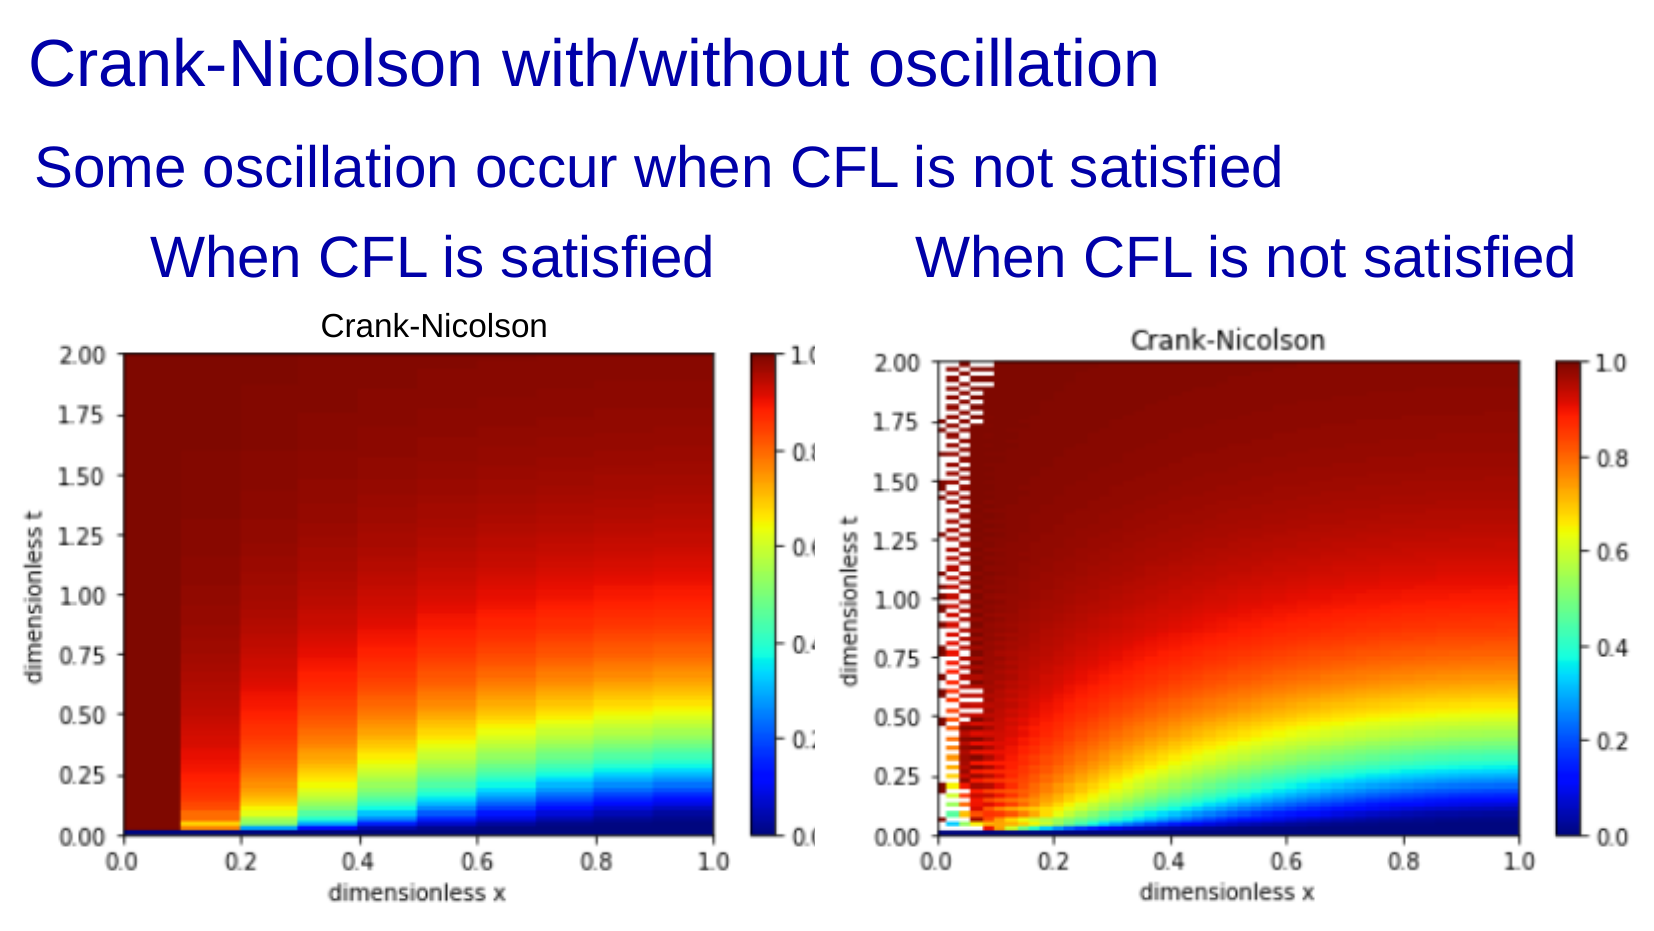

# Crank-Nicolson with/without oscillation
Some oscillation occur when CFL is not satisfied
When CFL is satisfied
When CFL is not satisfied
Crank-Nicolson
32